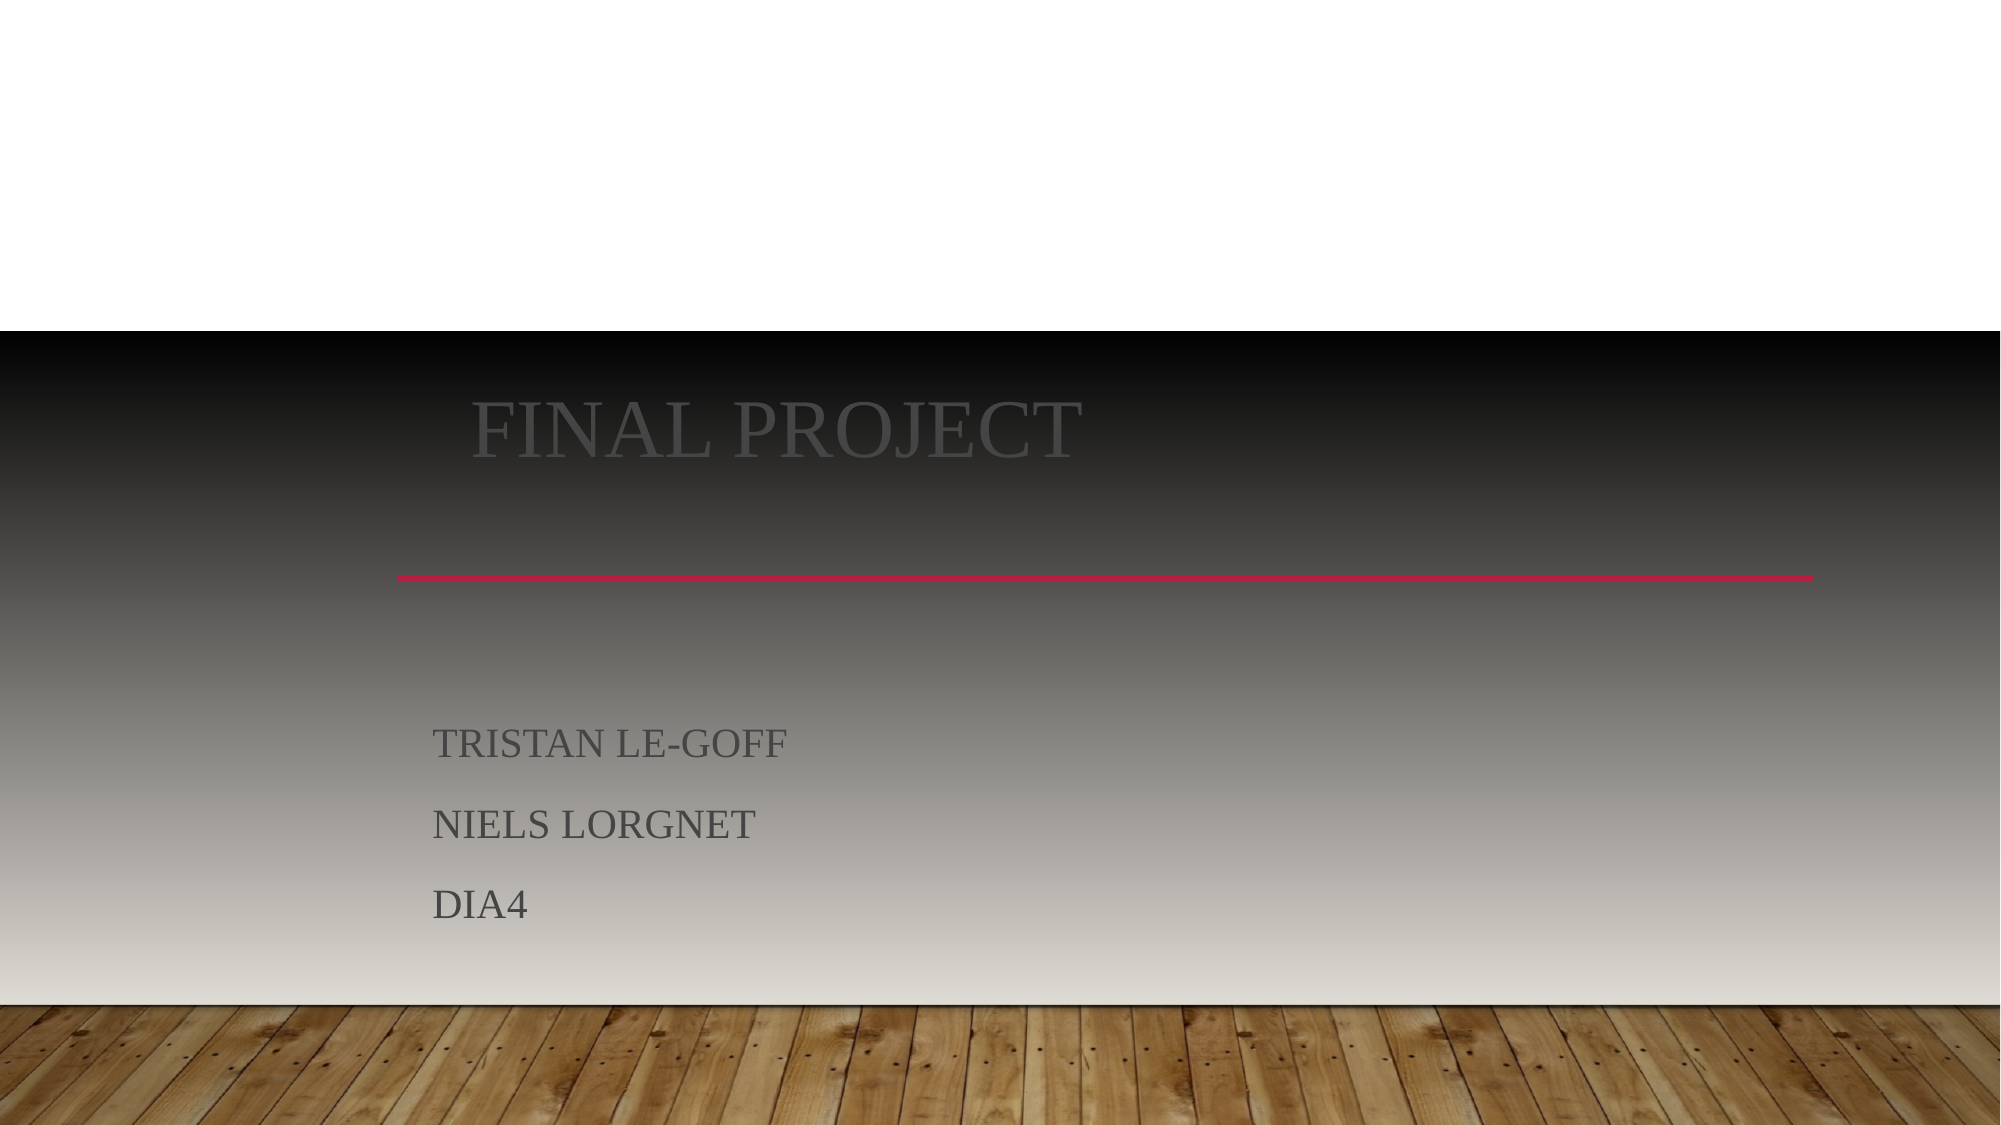

# Final Project
Tristan Le-Goff
Niels Lorgnet
DIA4